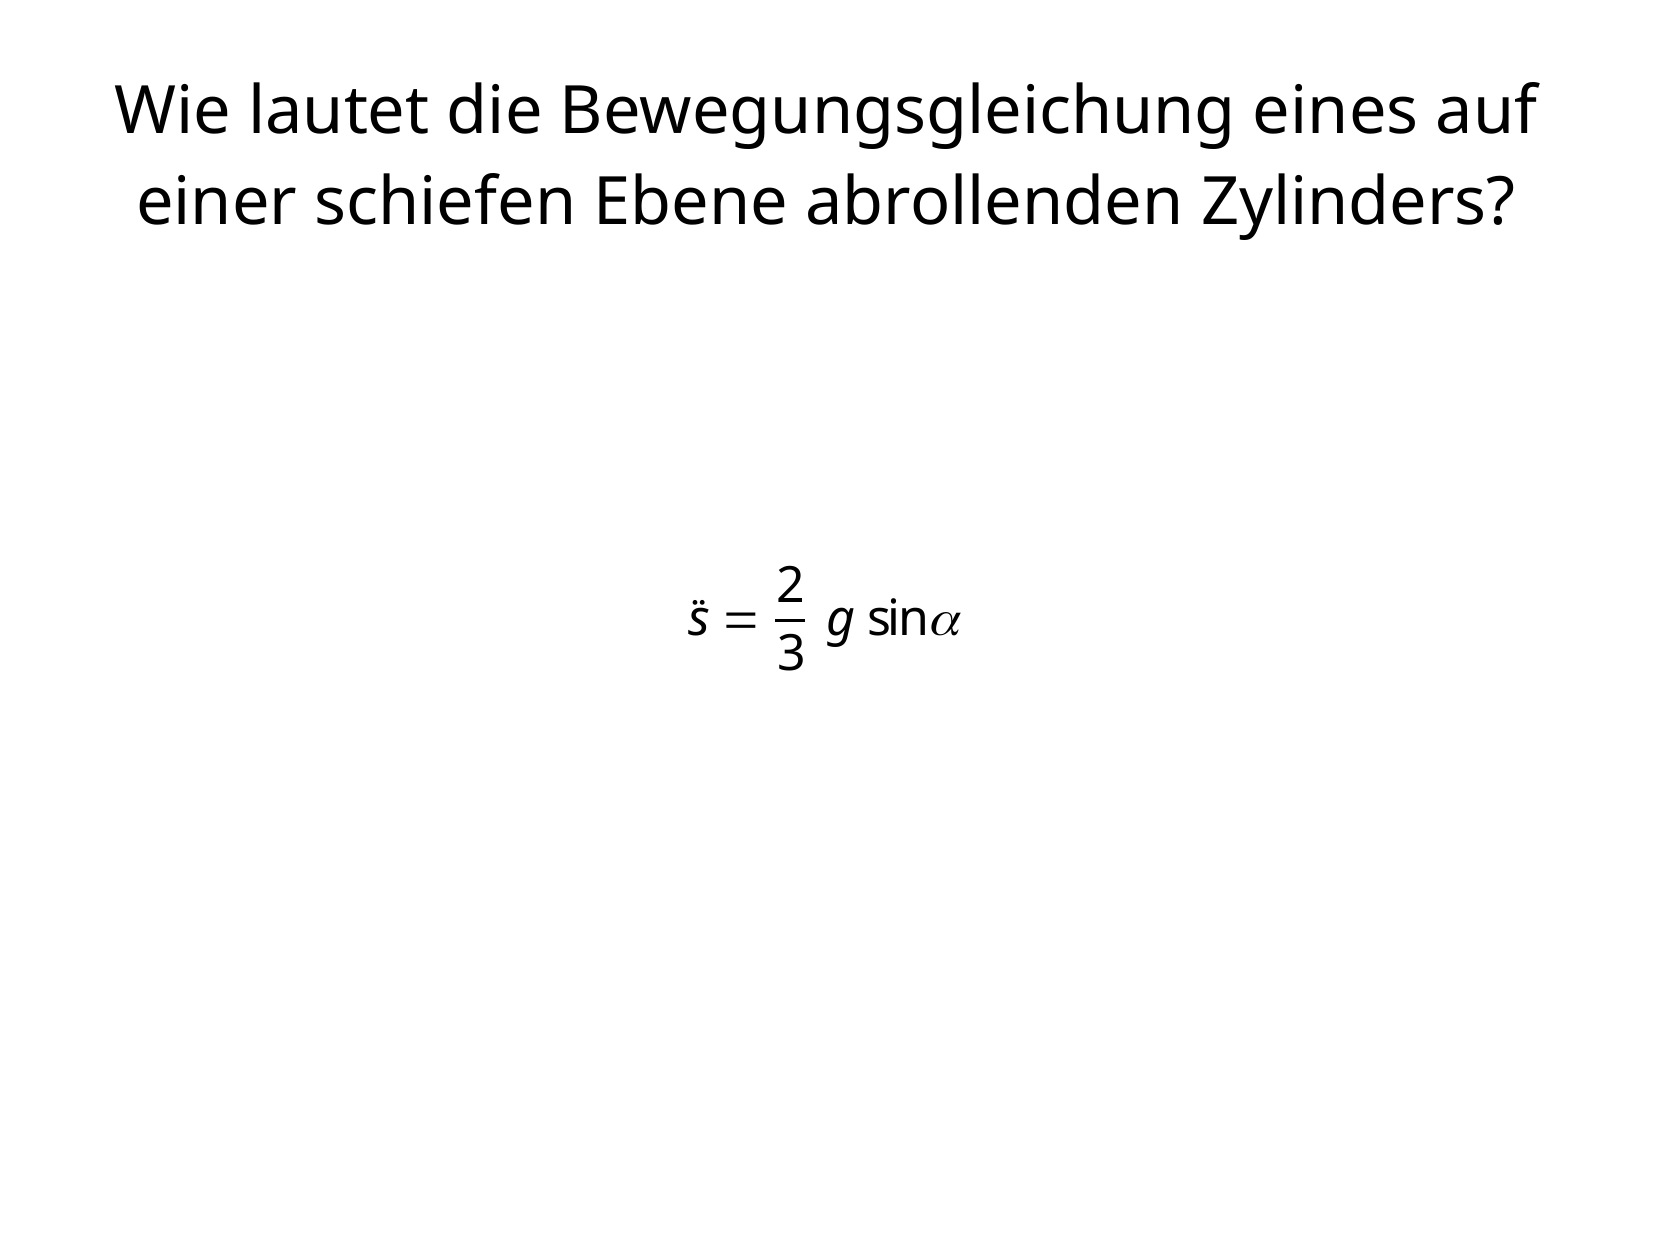

# Wie lautet die Bewegungsgleichung eines auf einer schiefen Ebene abrollenden Zylinders?